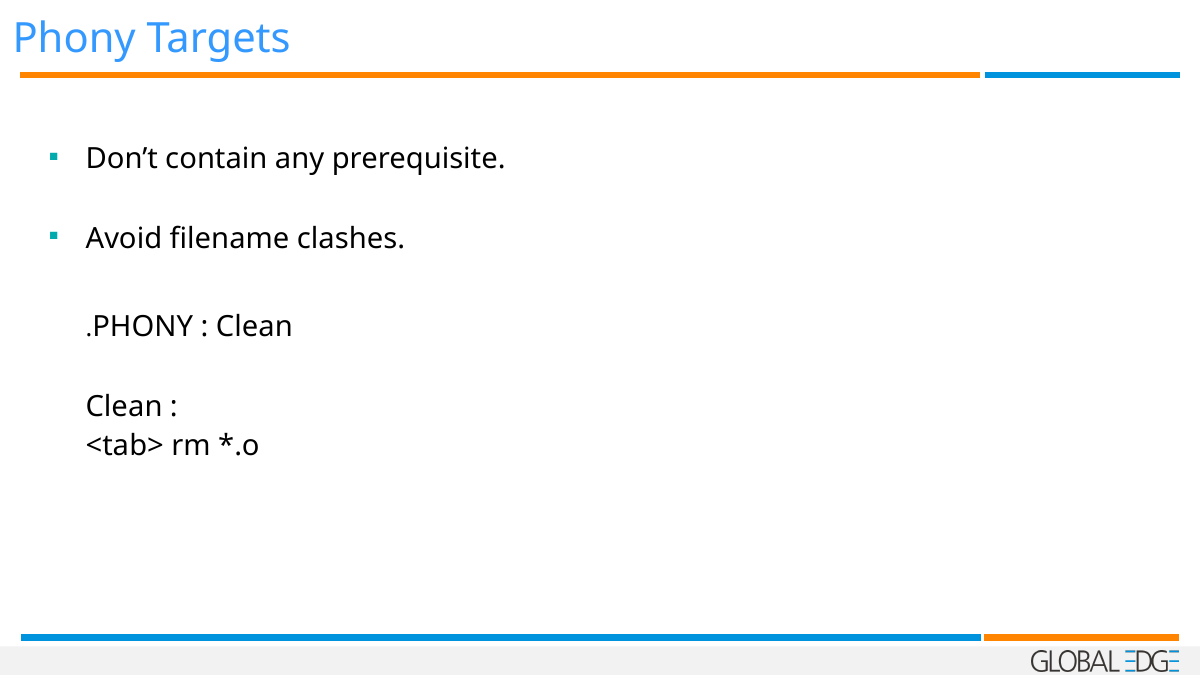

# Phony Targets
Don’t contain any prerequisite.
Avoid filename clashes.
.PHONY : Clean
Clean :
<tab> rm *.o